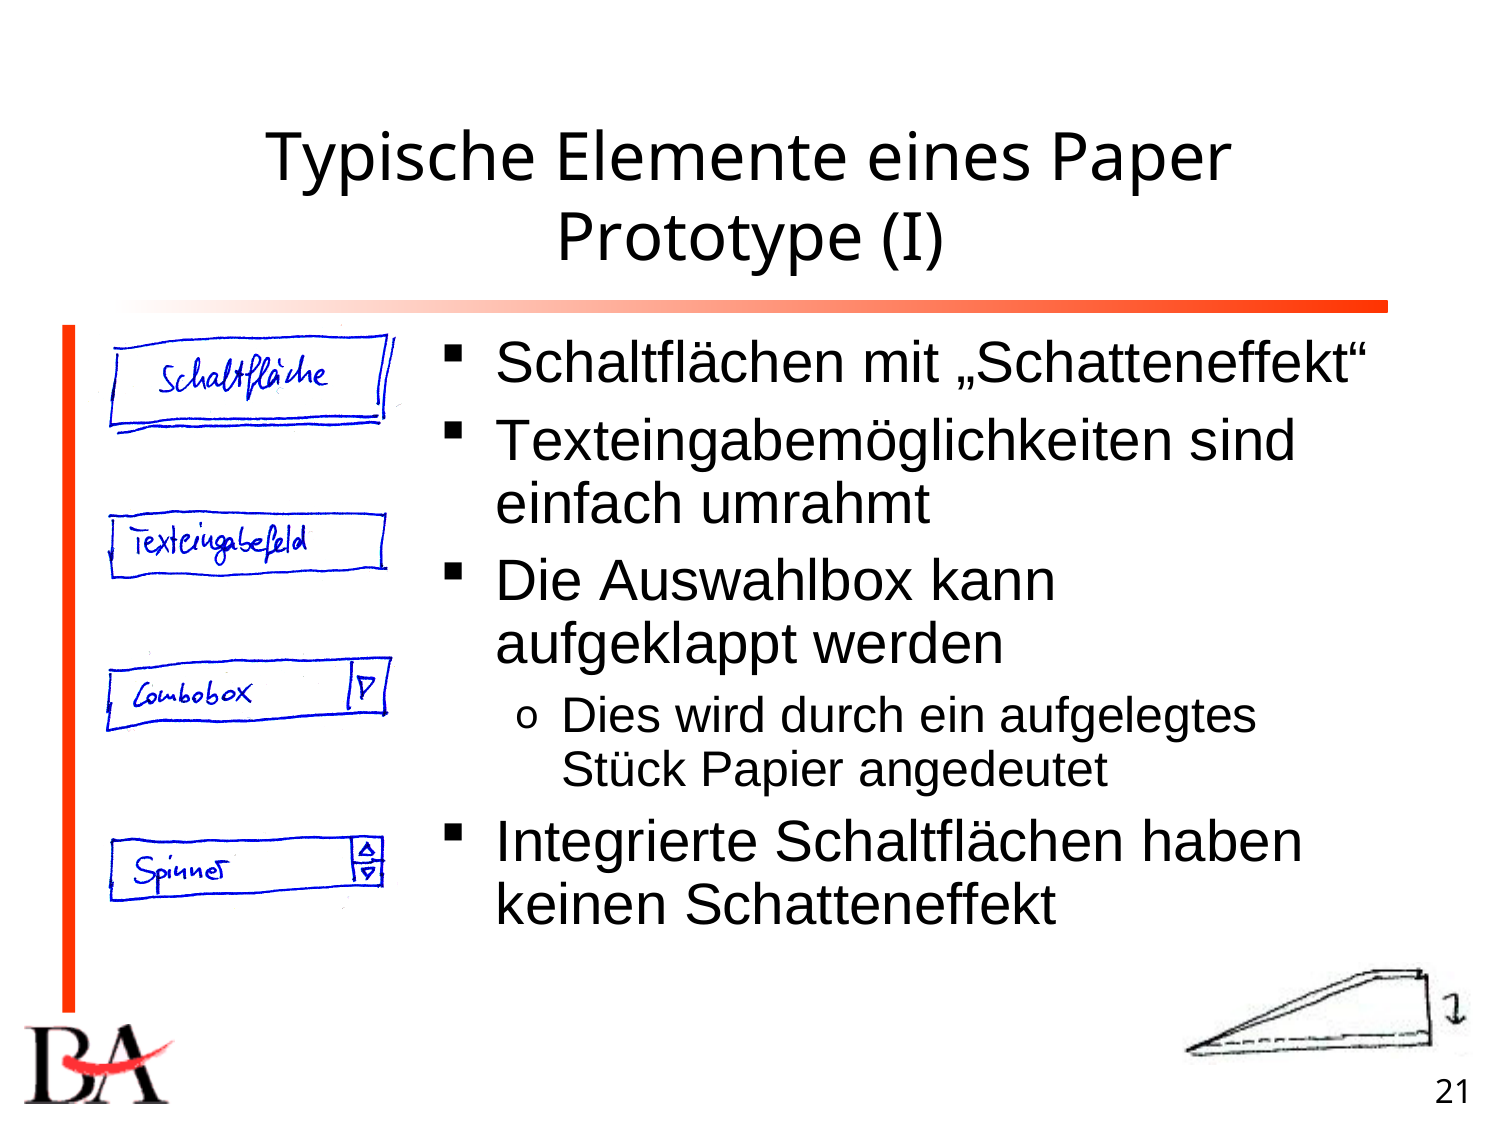

# Typische Elemente eines Paper Prototype (I)
Schaltflächen mit „Schatteneffekt“
Texteingabemöglichkeiten sind einfach umrahmt
Die Auswahlbox kann aufgeklappt werden
Dies wird durch ein aufgelegtes Stück Papier angedeutet
Integrierte Schaltflächen haben keinen Schatteneffekt